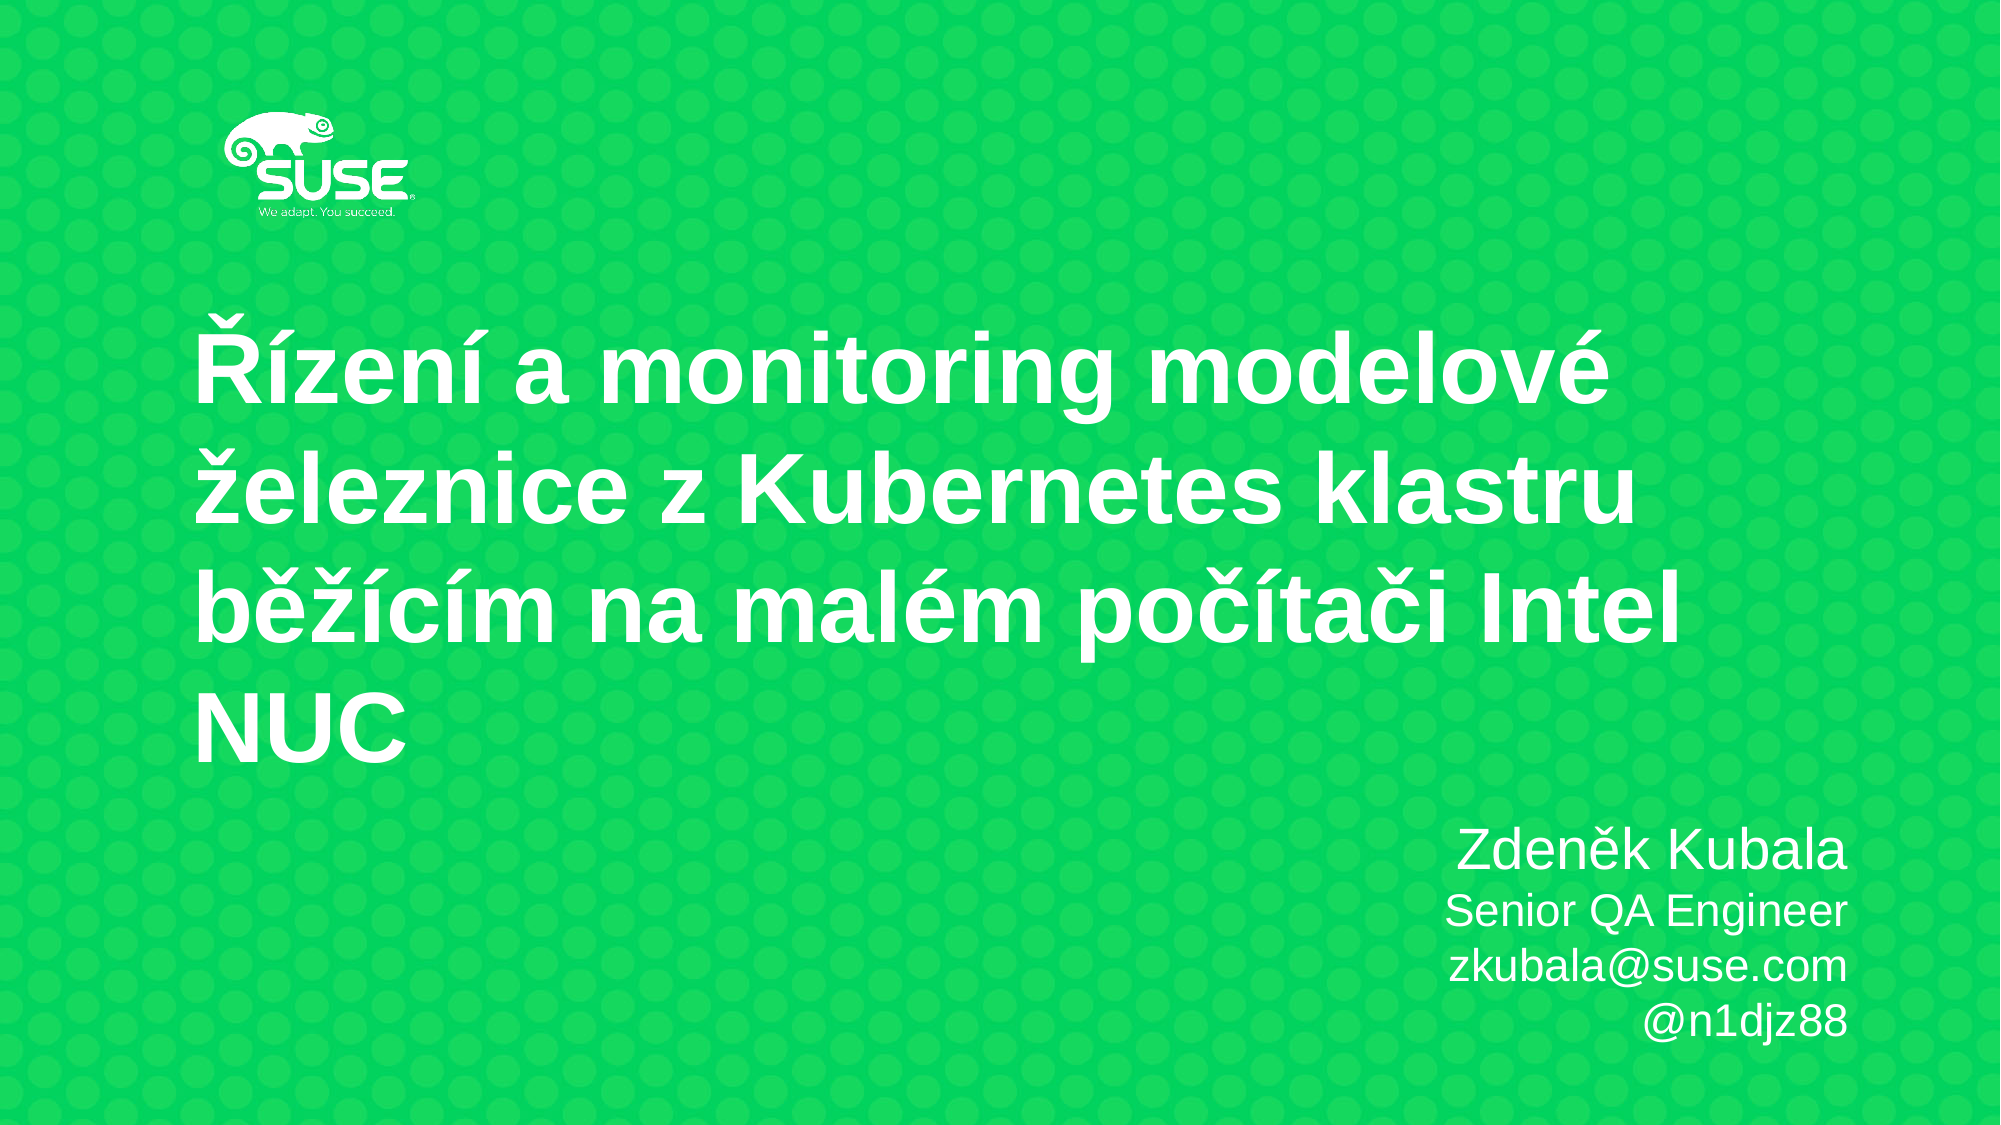

# Řízení a monitoring modelové železnice z Kubernetes klastru běžícím na malém počítači Intel NUC
Zdeněk Kubala
Senior QA Engineer
zkubala@suse.com
 @n1djz88